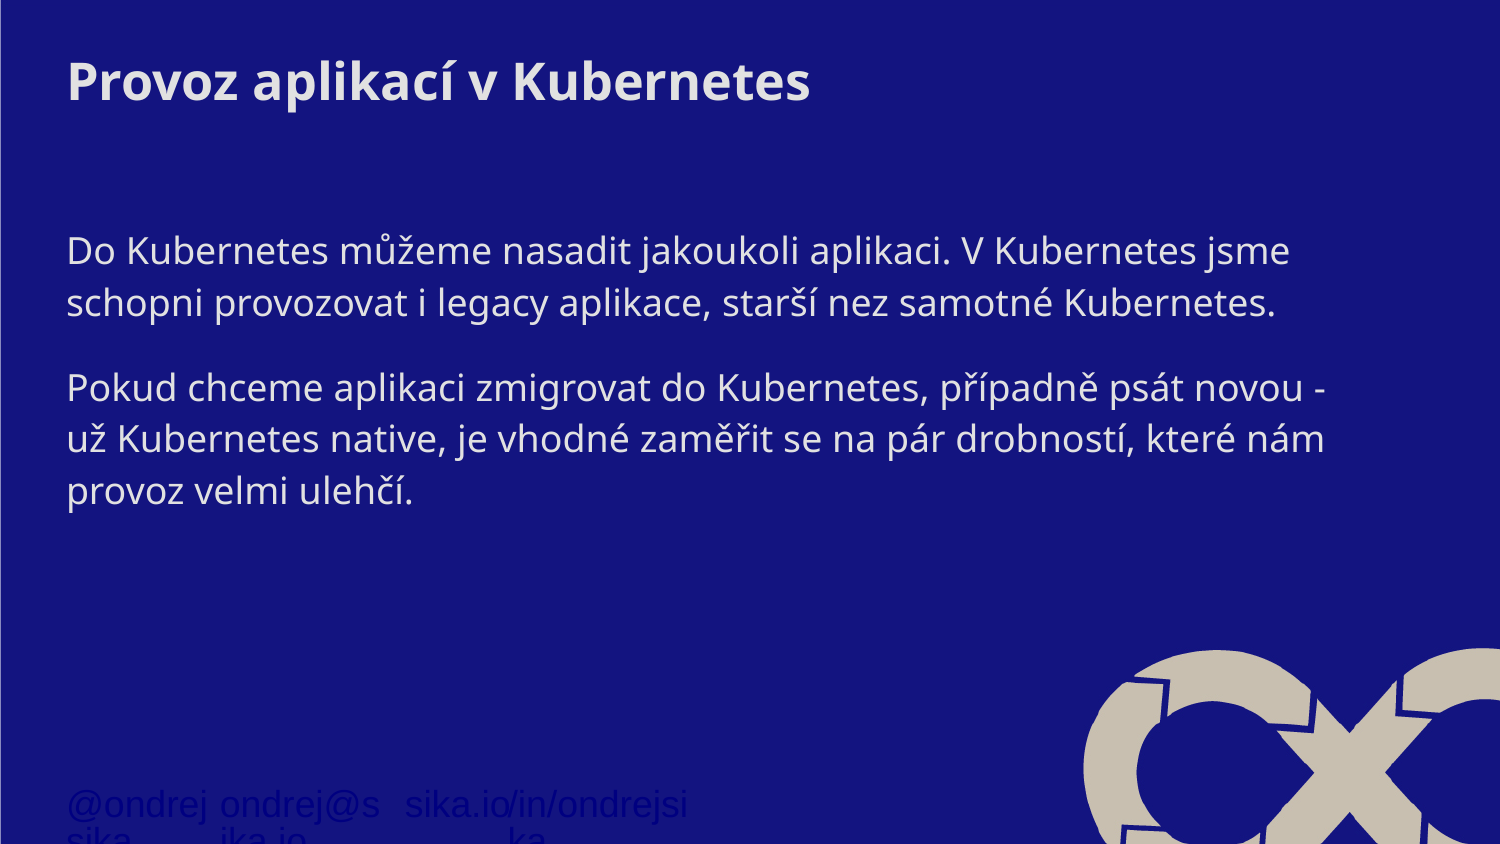

# Provoz aplikací v Kubernetes
Do Kubernetes můžeme nasadit jakoukoli aplikaci. V Kubernetes jsme schopni provozovat i legacy aplikace, starší nez samotné Kubernetes.
Pokud chceme aplikaci zmigrovat do Kubernetes, případně psát novou - už Kubernetes native, je vhodné zaměřit se na pár drobností, které nám provoz velmi ulehčí.